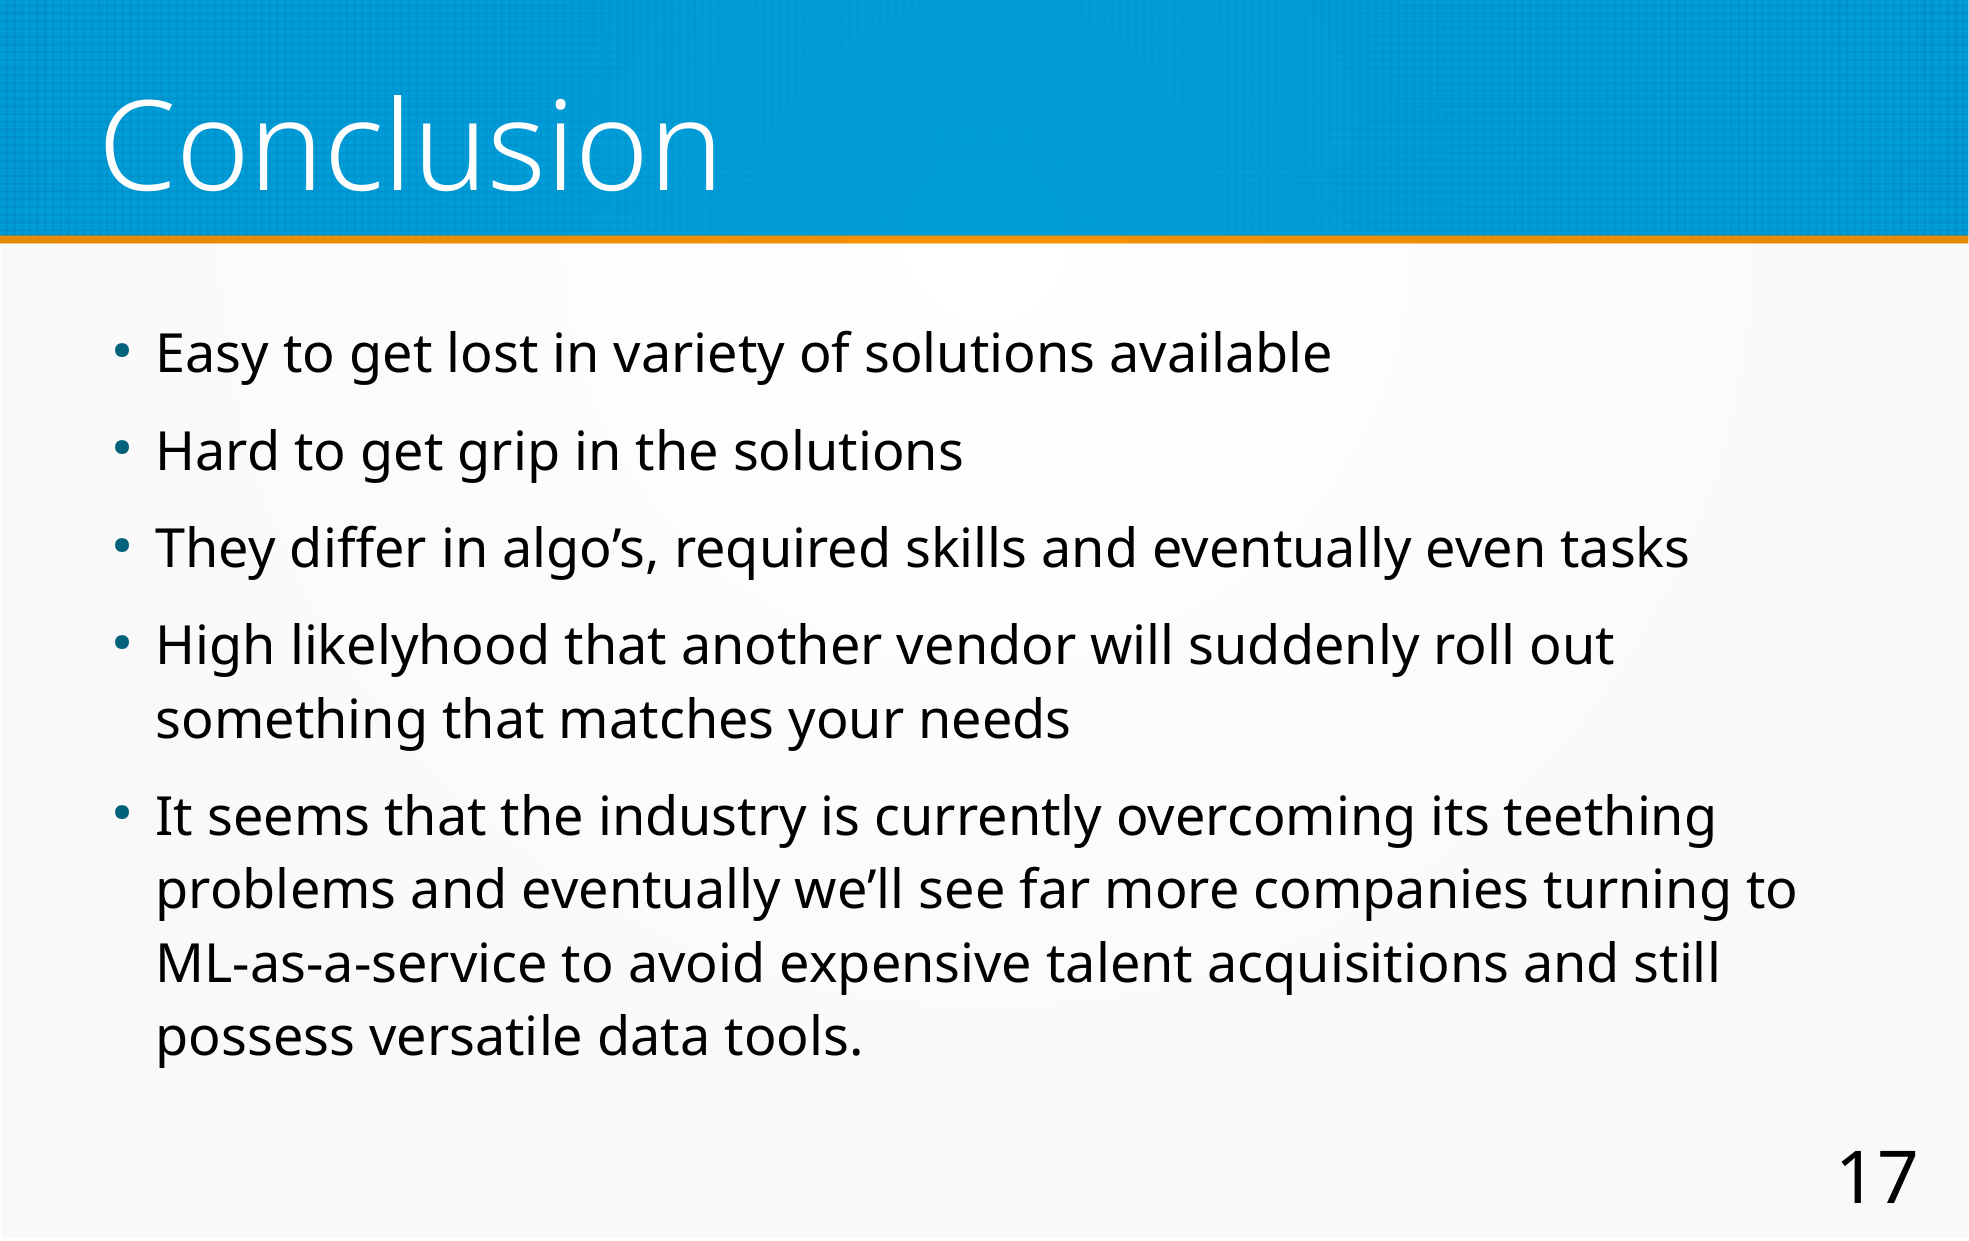

# Conclusion
Easy to get lost in variety of solutions available
Hard to get grip in the solutions
They differ in algo’s, required skills and eventually even tasks
High likelyhood that another vendor will suddenly roll out something that matches your needs
It seems that the industry is currently overcoming its teething problems and eventually we’ll see far more companies turning to ML-as-a-service to avoid expensive talent acquisitions and still possess versatile data tools.
17